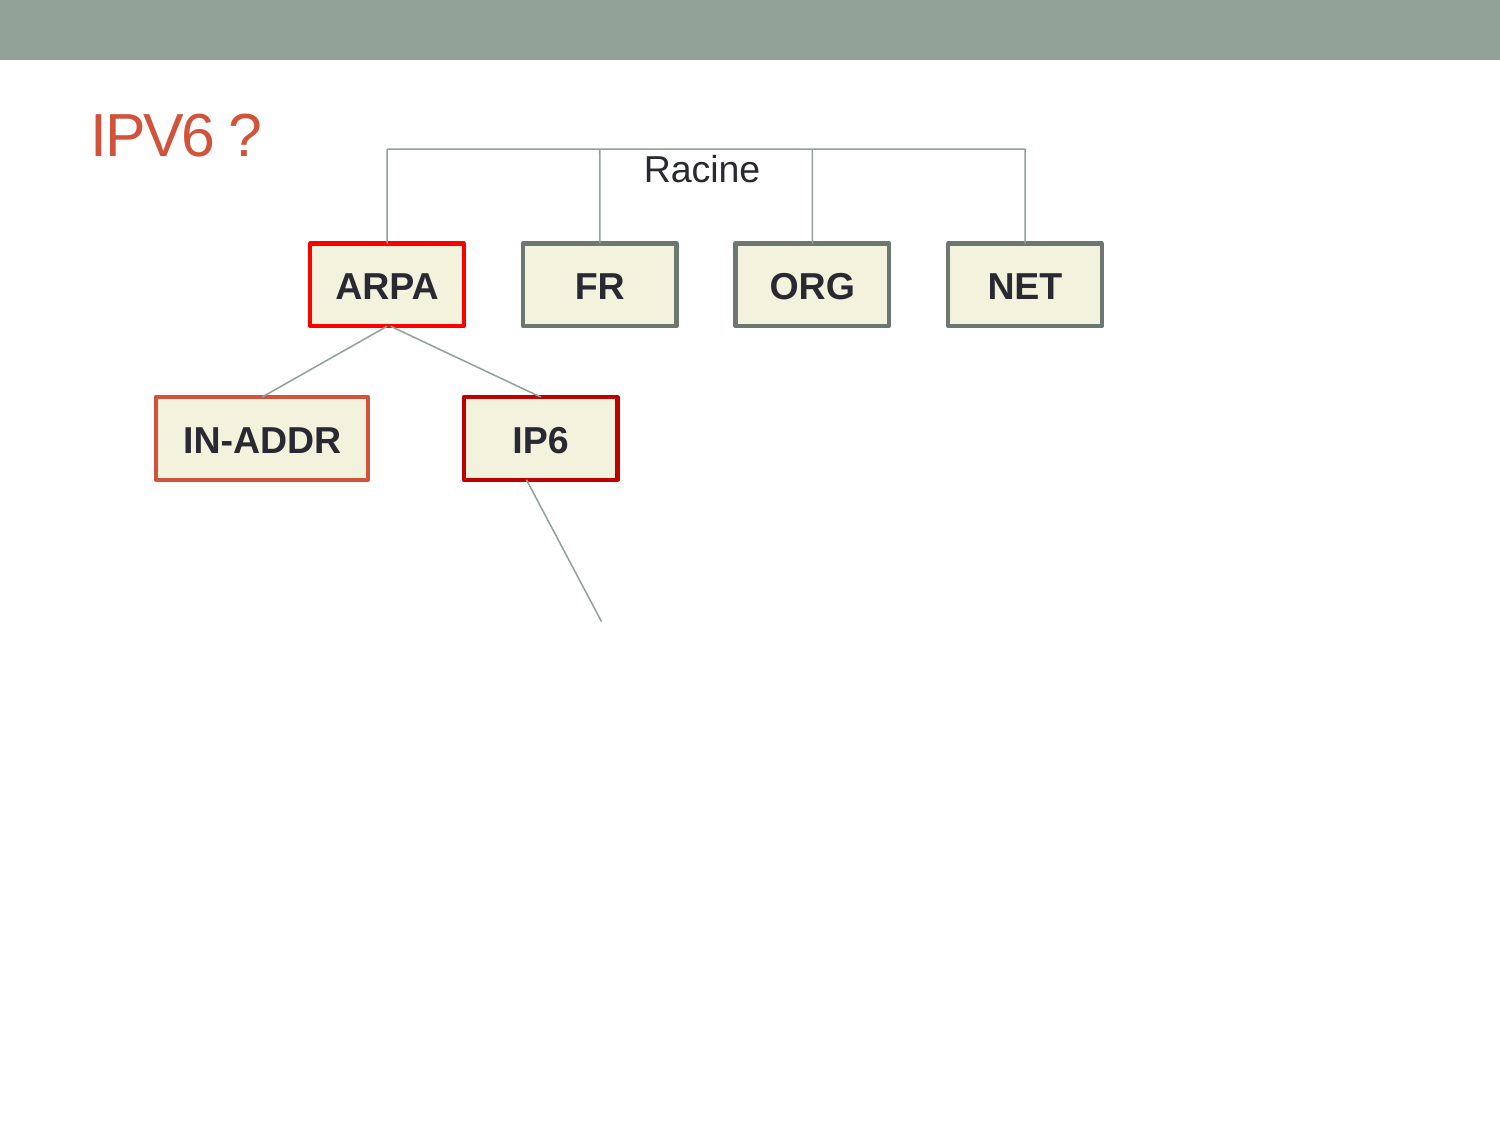

# IPV6 ?
Racine
ARPA
FR
ORG
NET
IN-ADDR
IP6